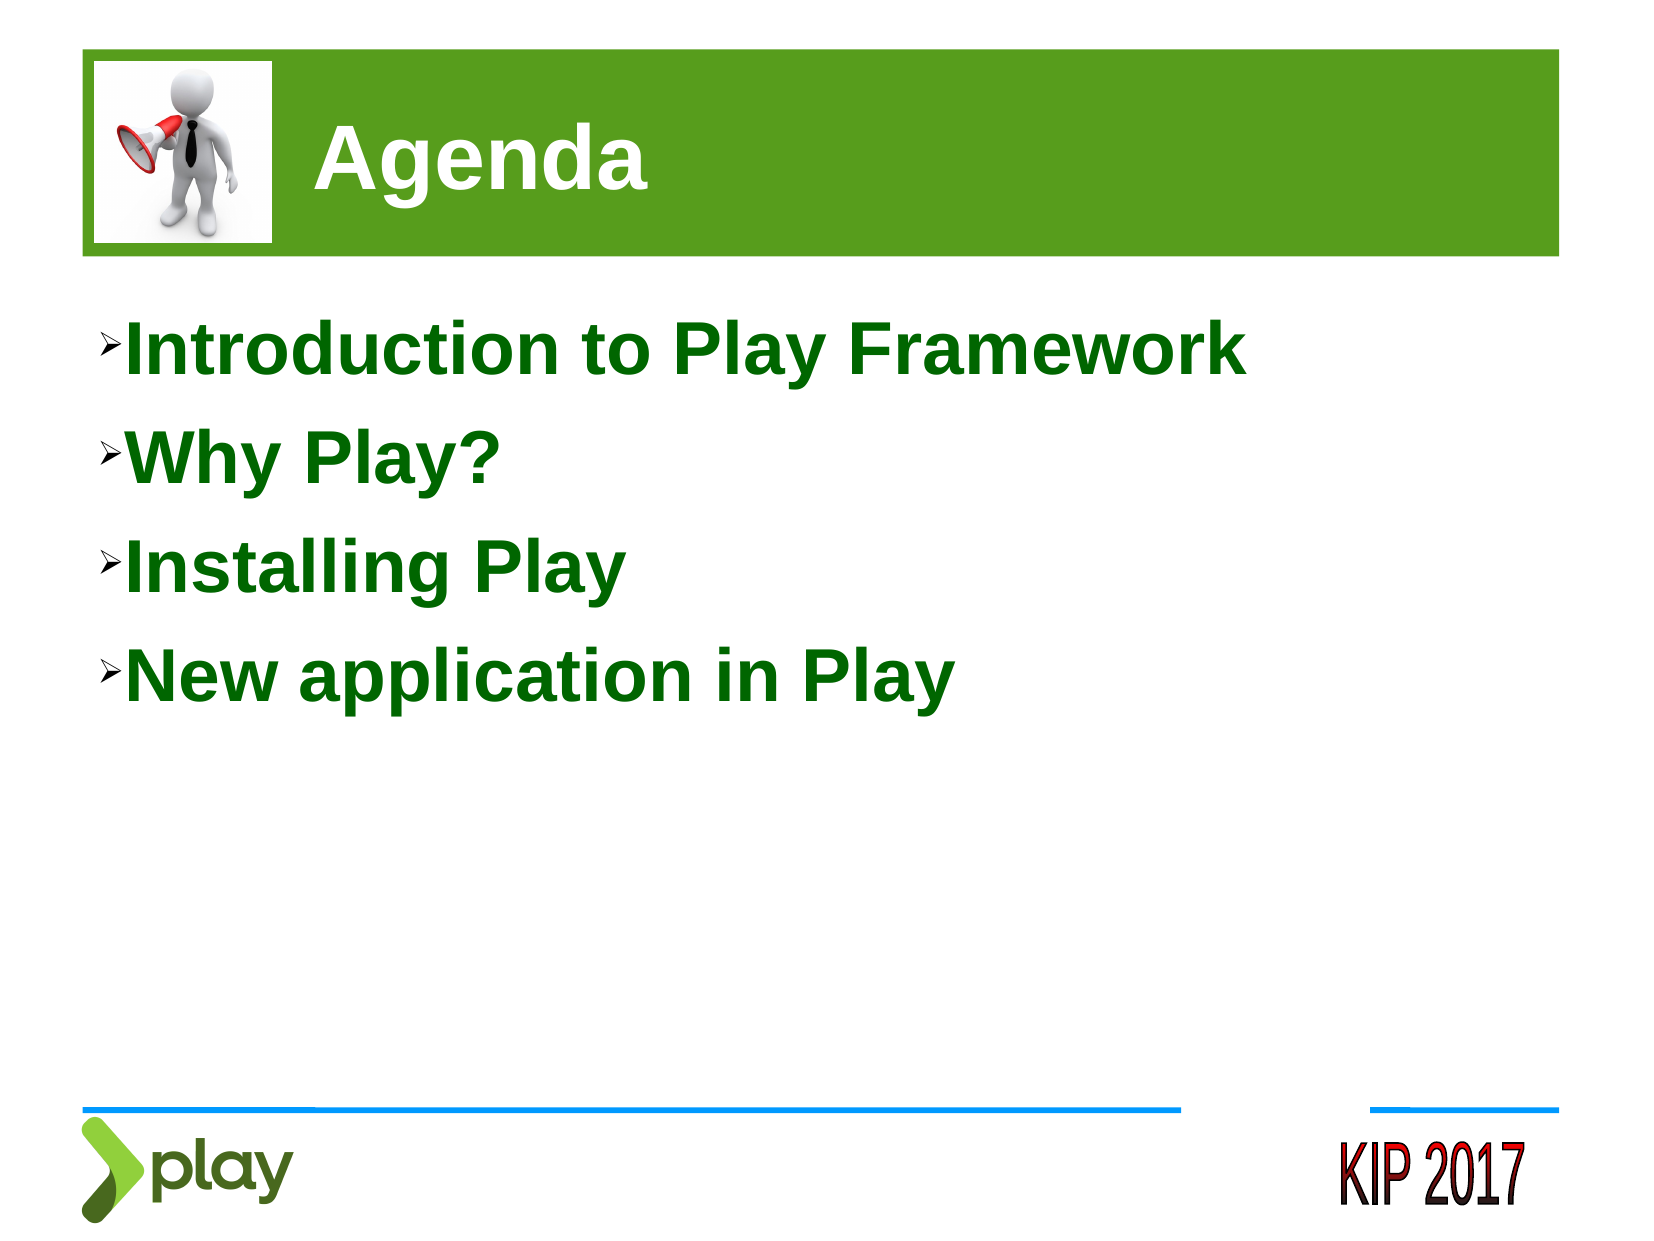

# Agenda
Introduction to Play Framework
Why Play?
Installing Play
New application in Play